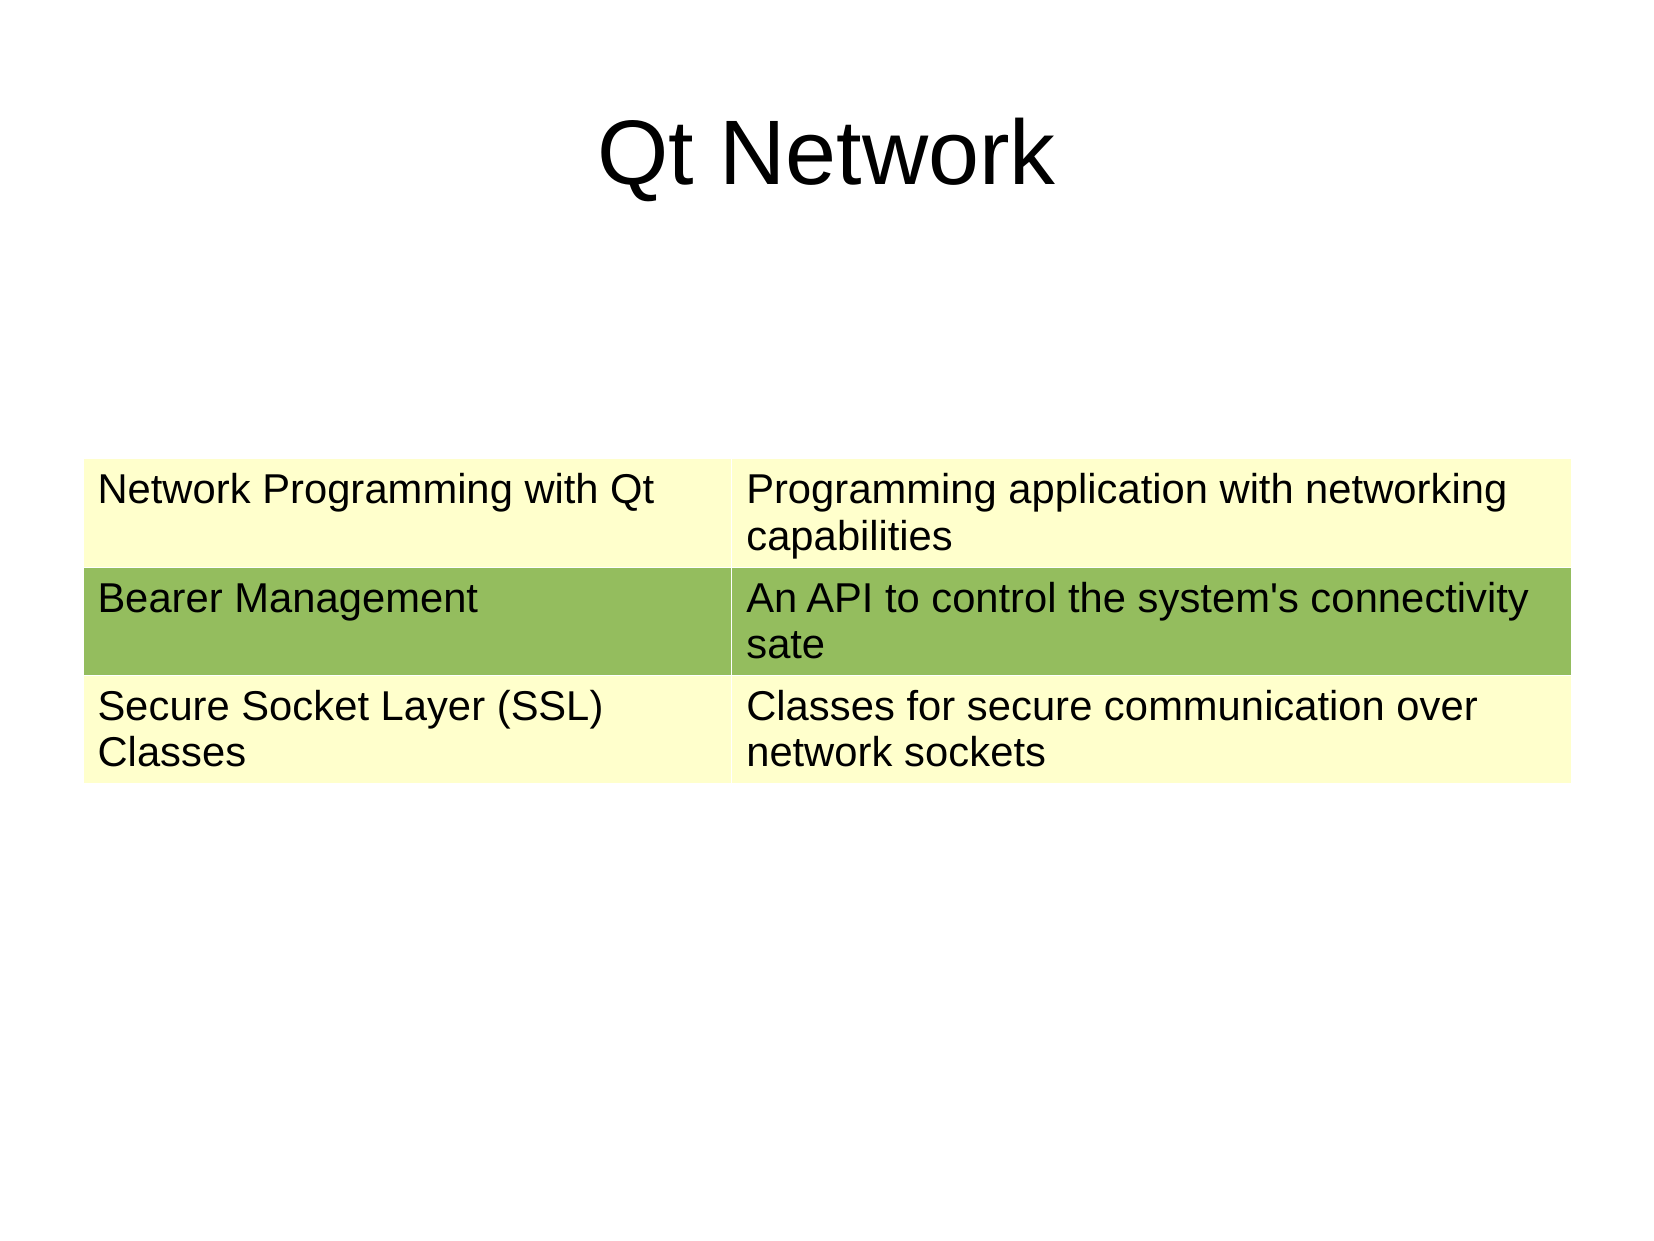

# Qt Network
| Network Programming with Qt | Programming application with networking capabilities |
| --- | --- |
| Bearer Management | An API to control the system's connectivity sate |
| Secure Socket Layer (SSL) Classes | Classes for secure communication over network sockets |